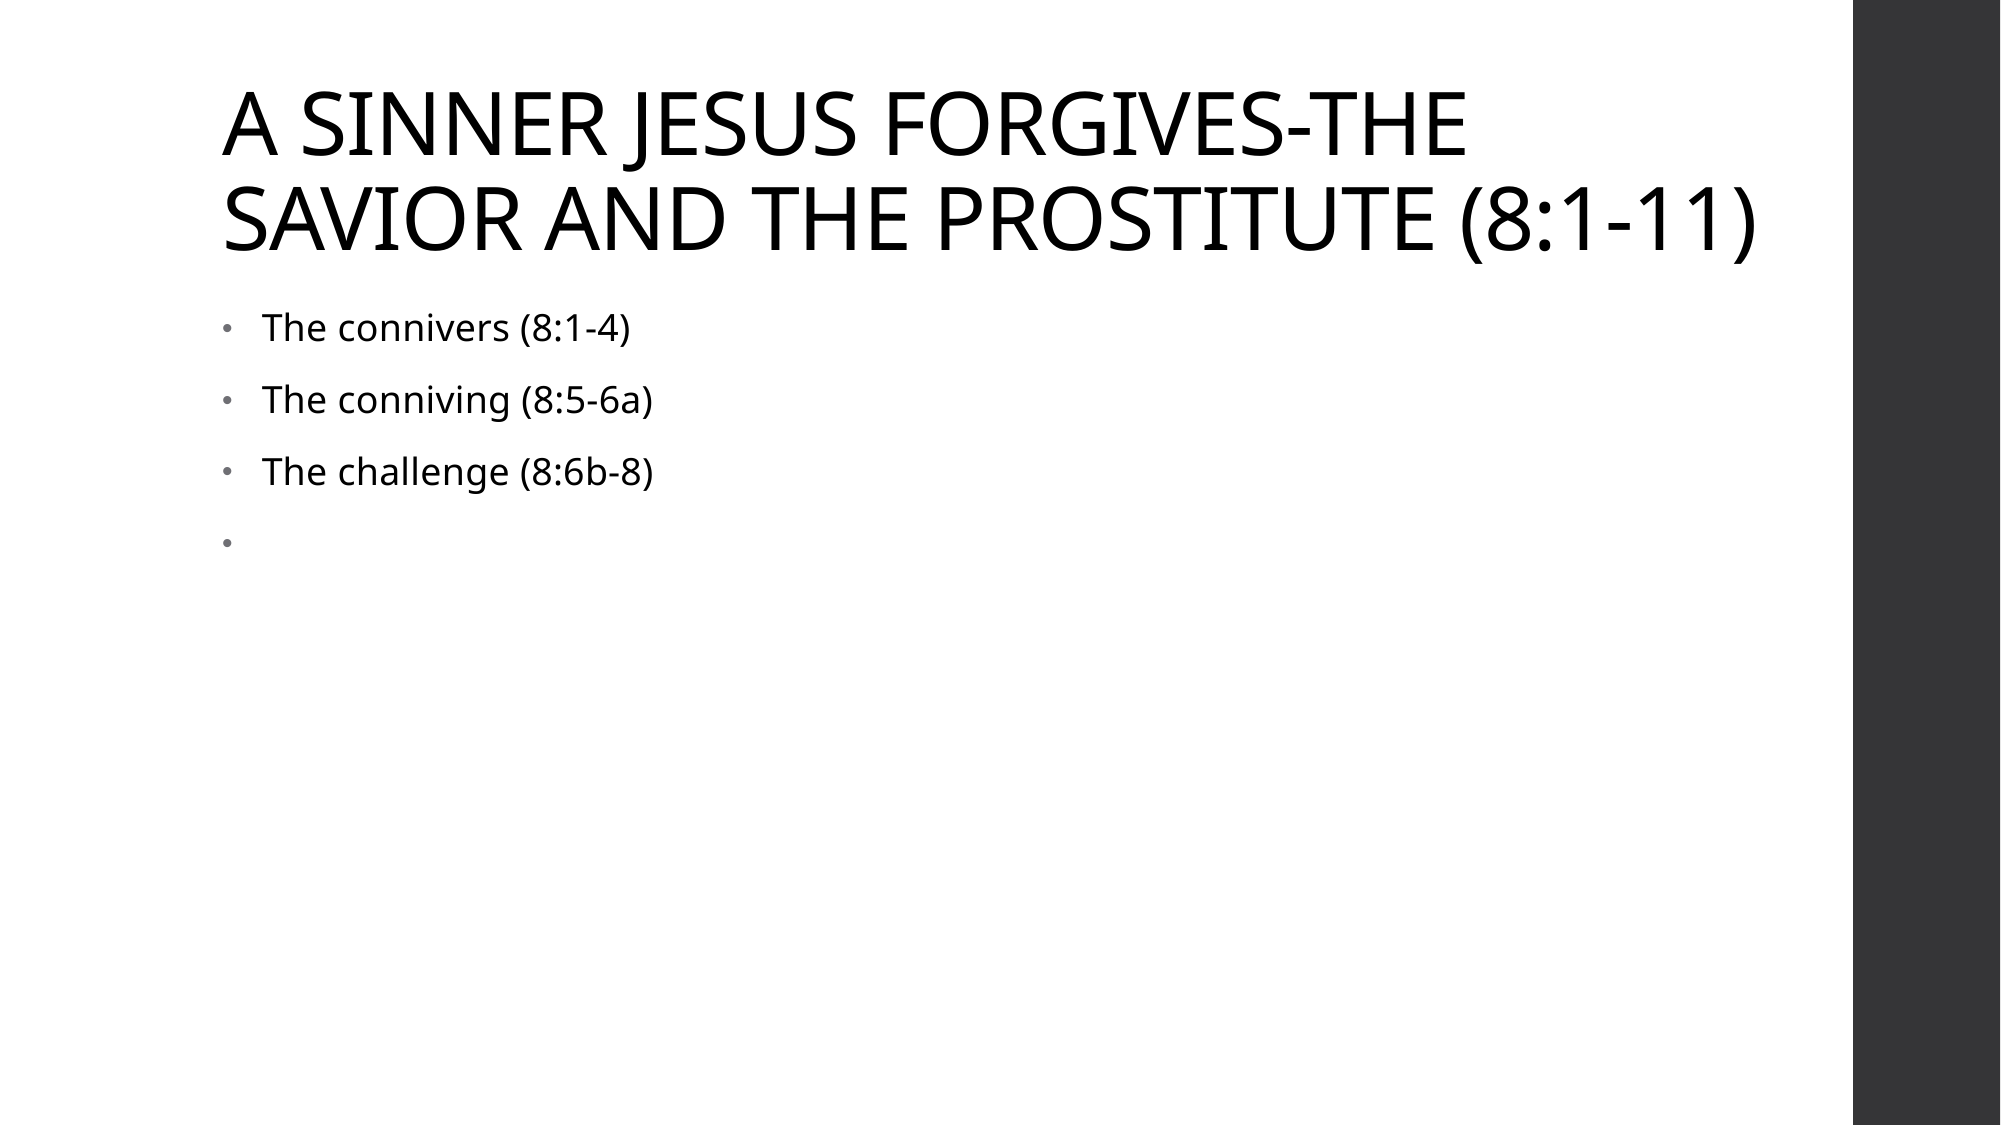

# A SINNER JESUS FORGIVES-THE SAVIOR AND THE PROSTITUTE (8:1-11)
 The connivers (8:1-4)
 The conniving (8:5-6a)
 The challenge (8:6b-8)